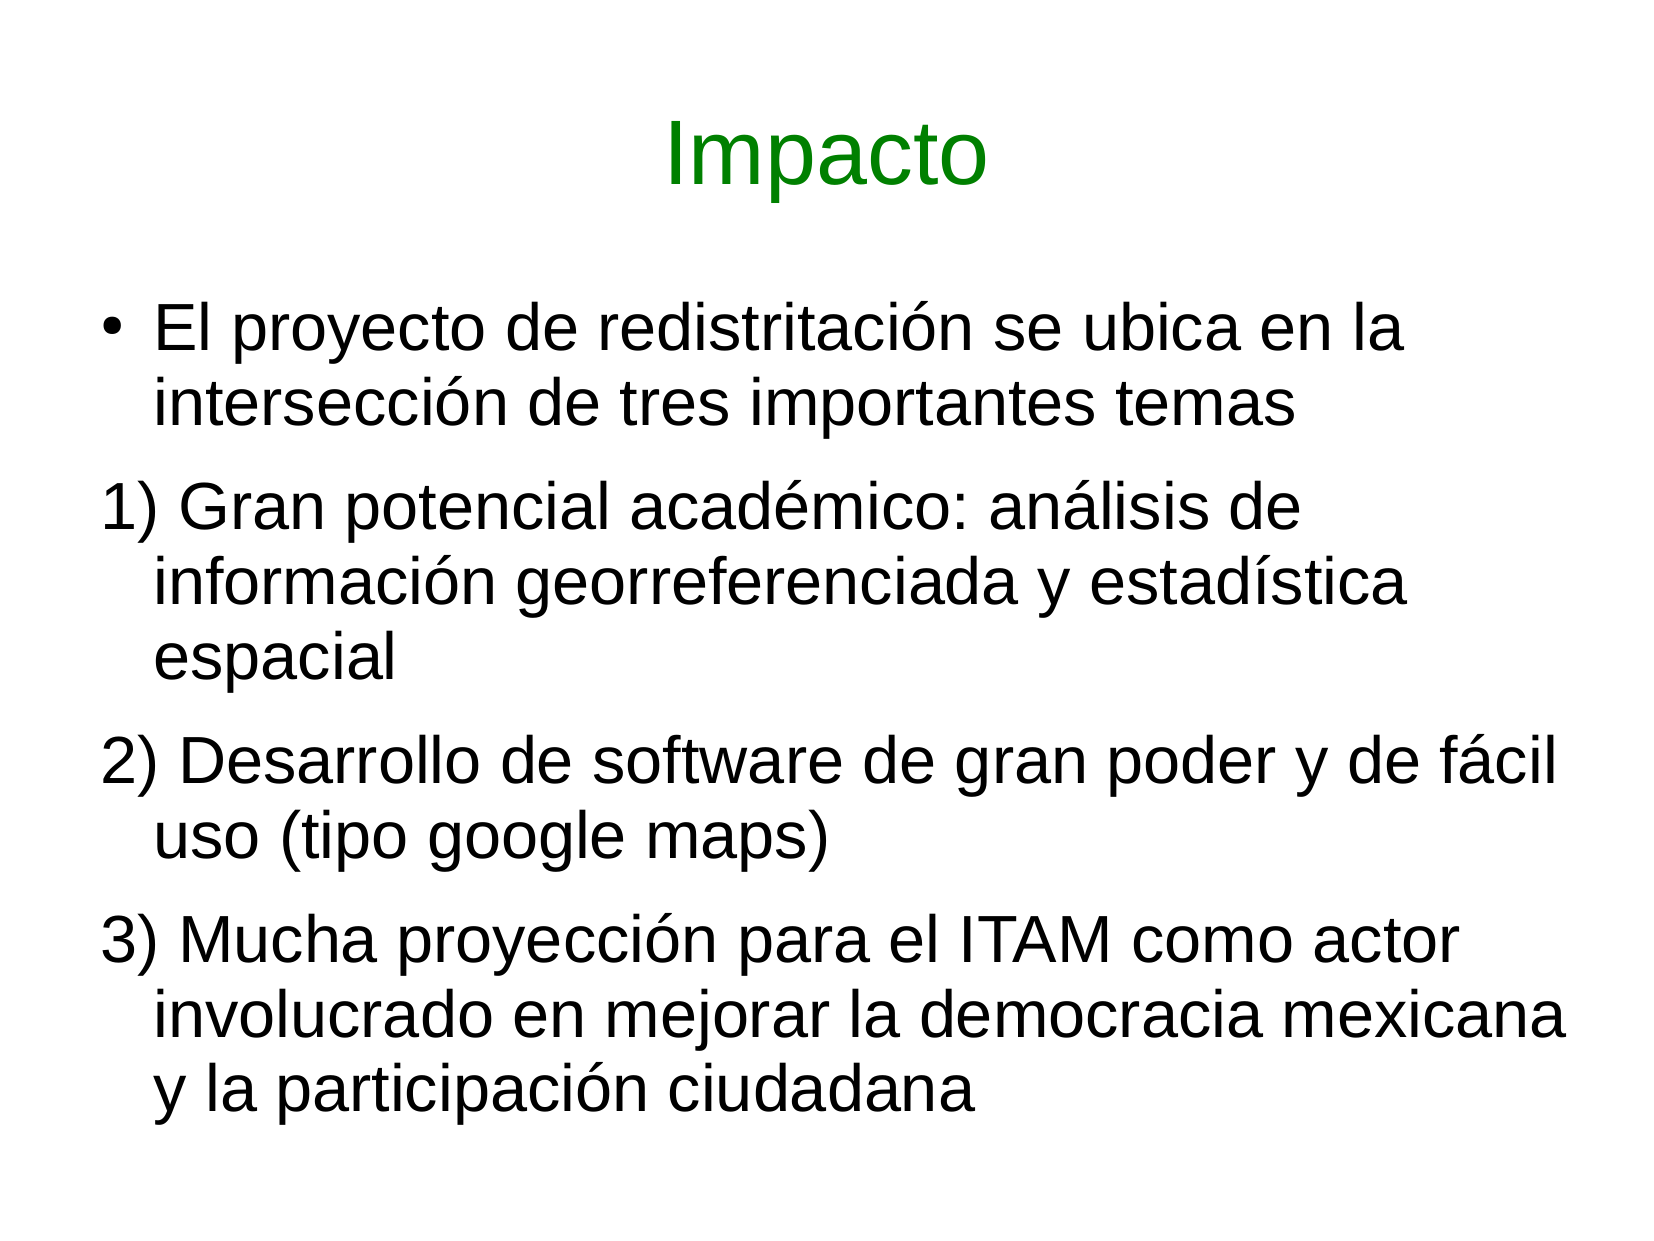

# Impacto
El proyecto de redistritación se ubica en la intersección de tres importantes temas
 Gran potencial académico: análisis de información georreferenciada y estadística espacial
 Desarrollo de software de gran poder y de fácil uso (tipo google maps)
 Mucha proyección para el ITAM como actor involucrado en mejorar la democracia mexicana y la participación ciudadana